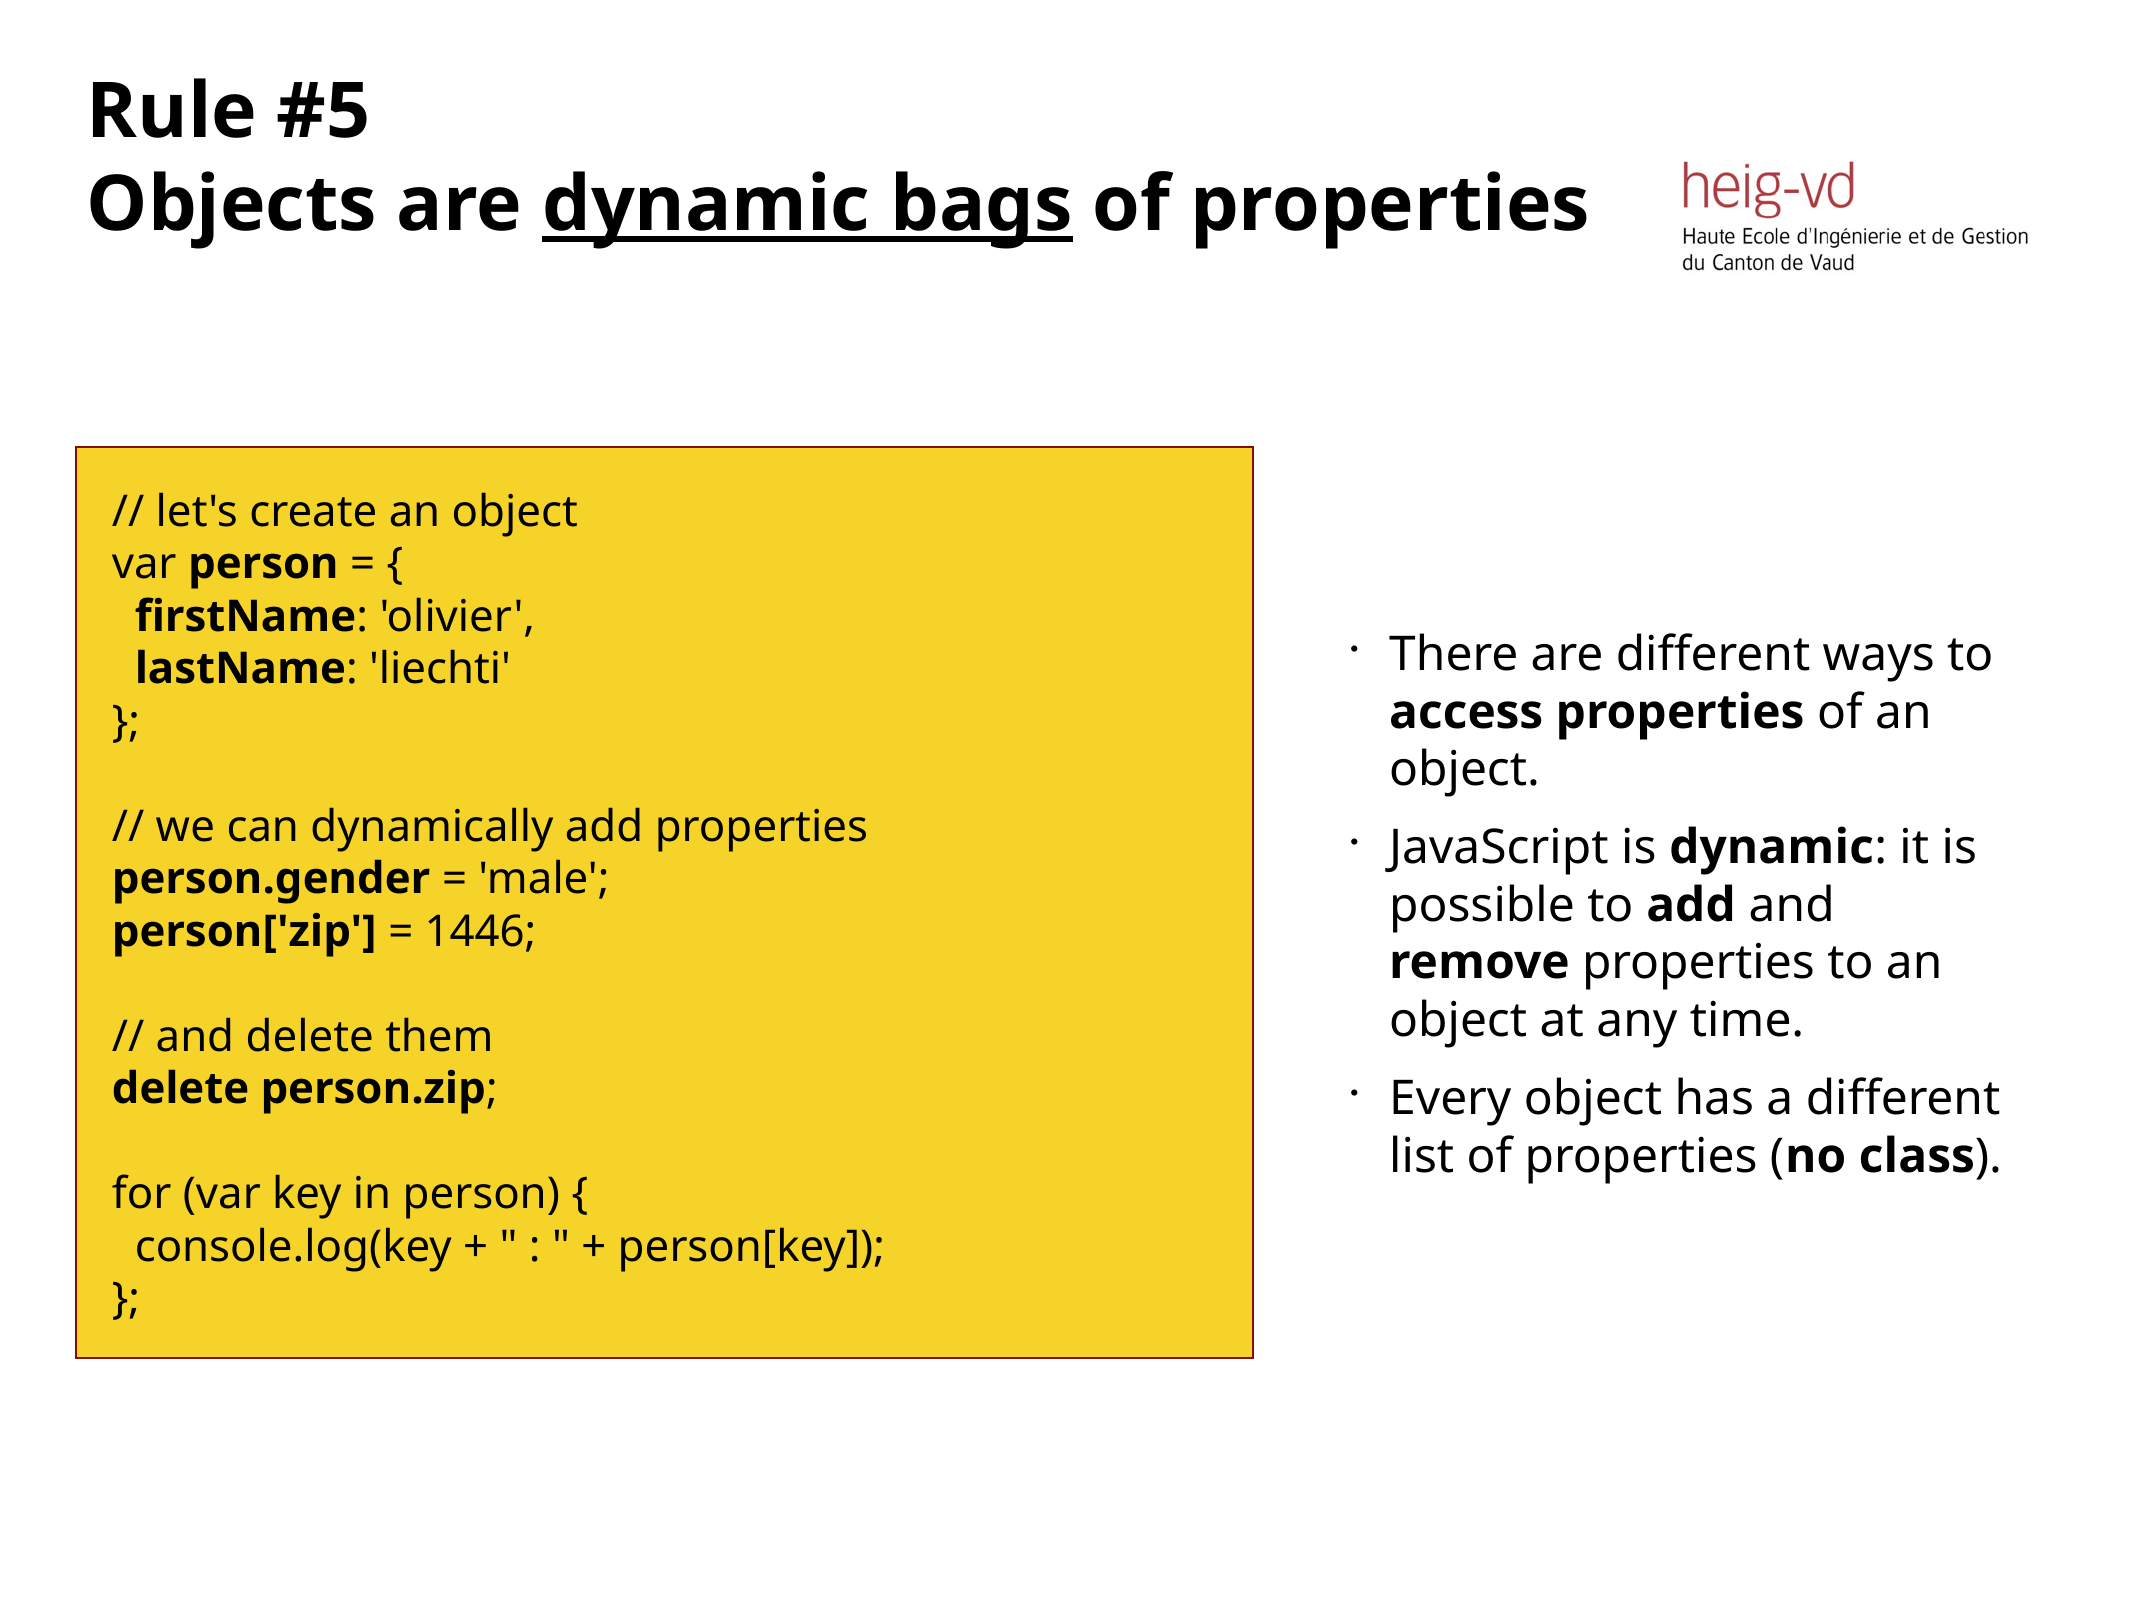

Rule #5
Objects are dynamic bags of properties
// let's create an object
var person = {
 firstName: 'olivier',
 lastName: 'liechti'
};
// we can dynamically add properties
person.gender = 'male';
person['zip'] = 1446;
// and delete them
delete person.zip;
for (var key in person) {
 console.log(key + " : " + person[key]);
};
There are different ways to access properties of an object.
JavaScript is dynamic: it is possible to add and remove properties to an object at any time.
Every object has a different list of properties (no class).